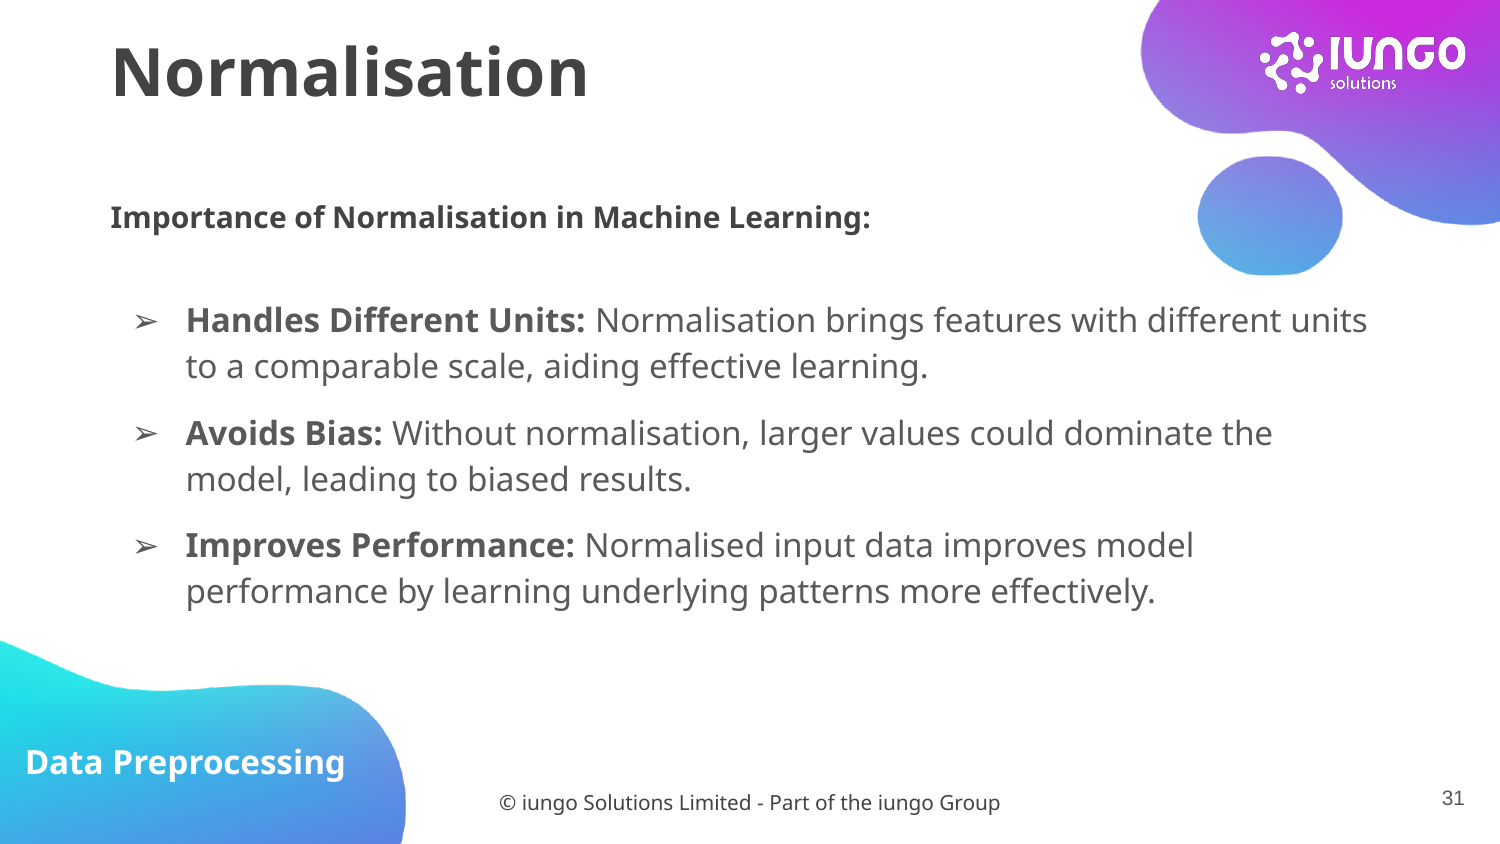

# Normalisation
Importance of Normalisation in Machine Learning:
Handles Different Units: Normalisation brings features with different units to a comparable scale, aiding effective learning.
Avoids Bias: Without normalisation, larger values could dominate the model, leading to biased results.
Improves Performance: Normalised input data improves model performance by learning underlying patterns more effectively.
Data Preprocessing